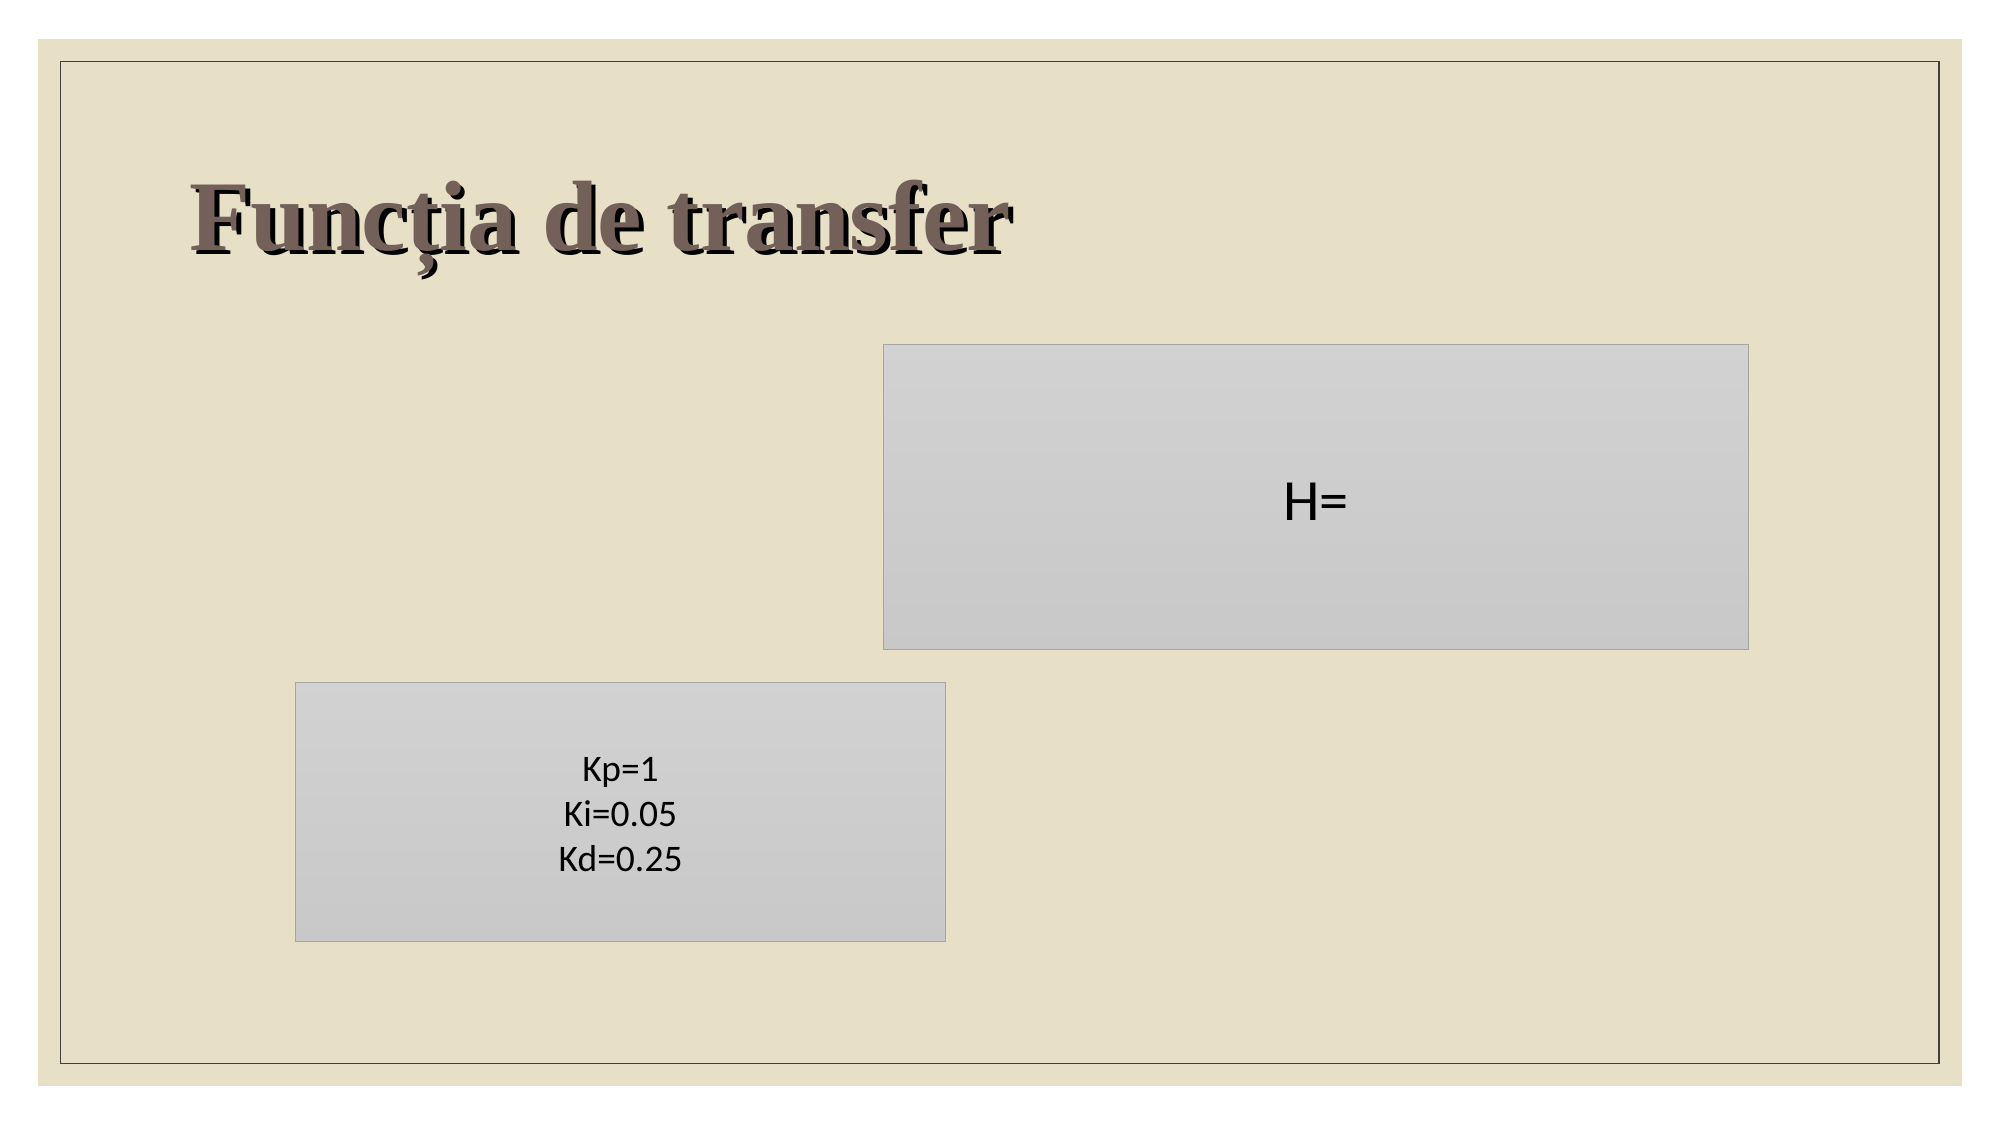

# Funcția de transfer
H=
Kp=1
Ki=0.05
Kd=0.25